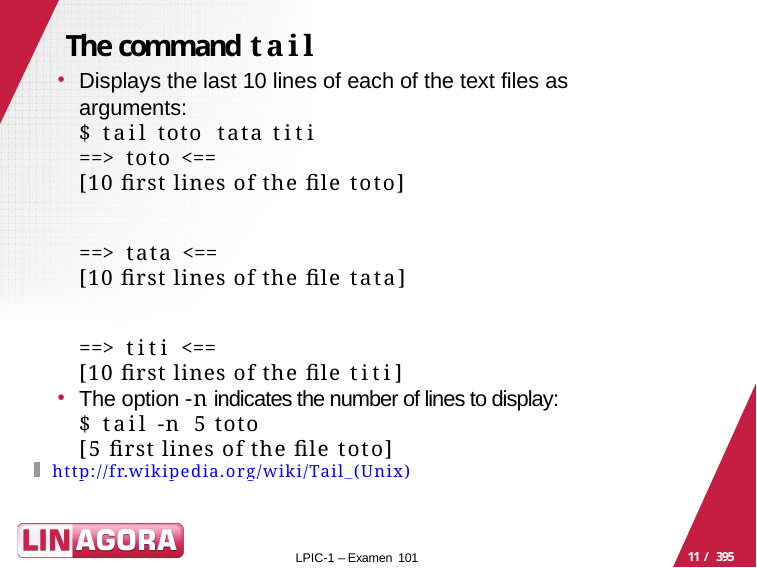

The command tail
Displays the last 10 lines of each of the text files as arguments:
$ tail toto tata titi
==> toto <==
[10 first lines of the file toto]
==> tata <==
[10 first lines of the file tata]
==> titi <==
[10 first lines of the file titi]
The option -n indicates the number of lines to display:
$ tail -n 5 toto
[5 first lines of the file toto]
http://fr.wikipedia.org/wiki/Tail_(Unix)
LPIC-1 – Examen 101